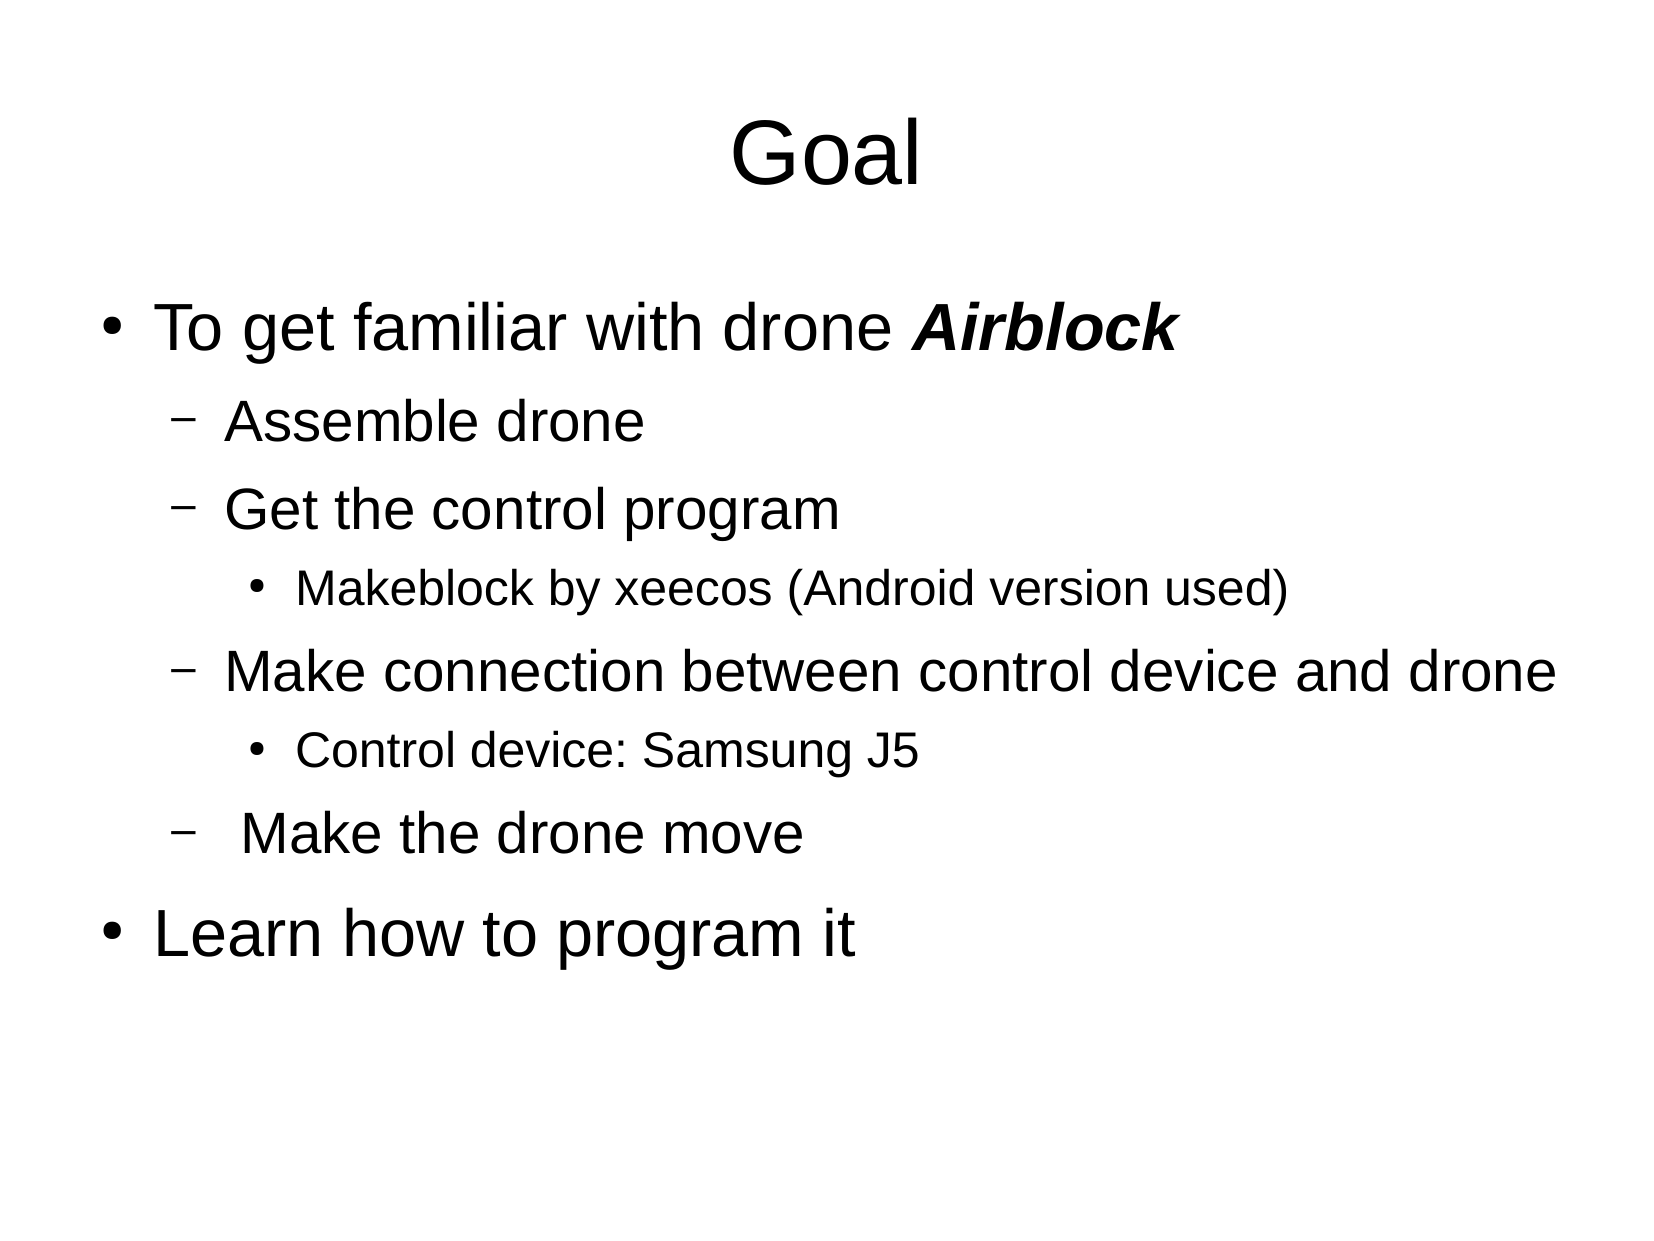

# Goal
To get familiar with drone Airblock
Assemble drone
Get the control program
Makeblock by xeecos (Android version used)
Make connection between control device and drone
Control device: Samsung J5
 Make the drone move
Learn how to program it